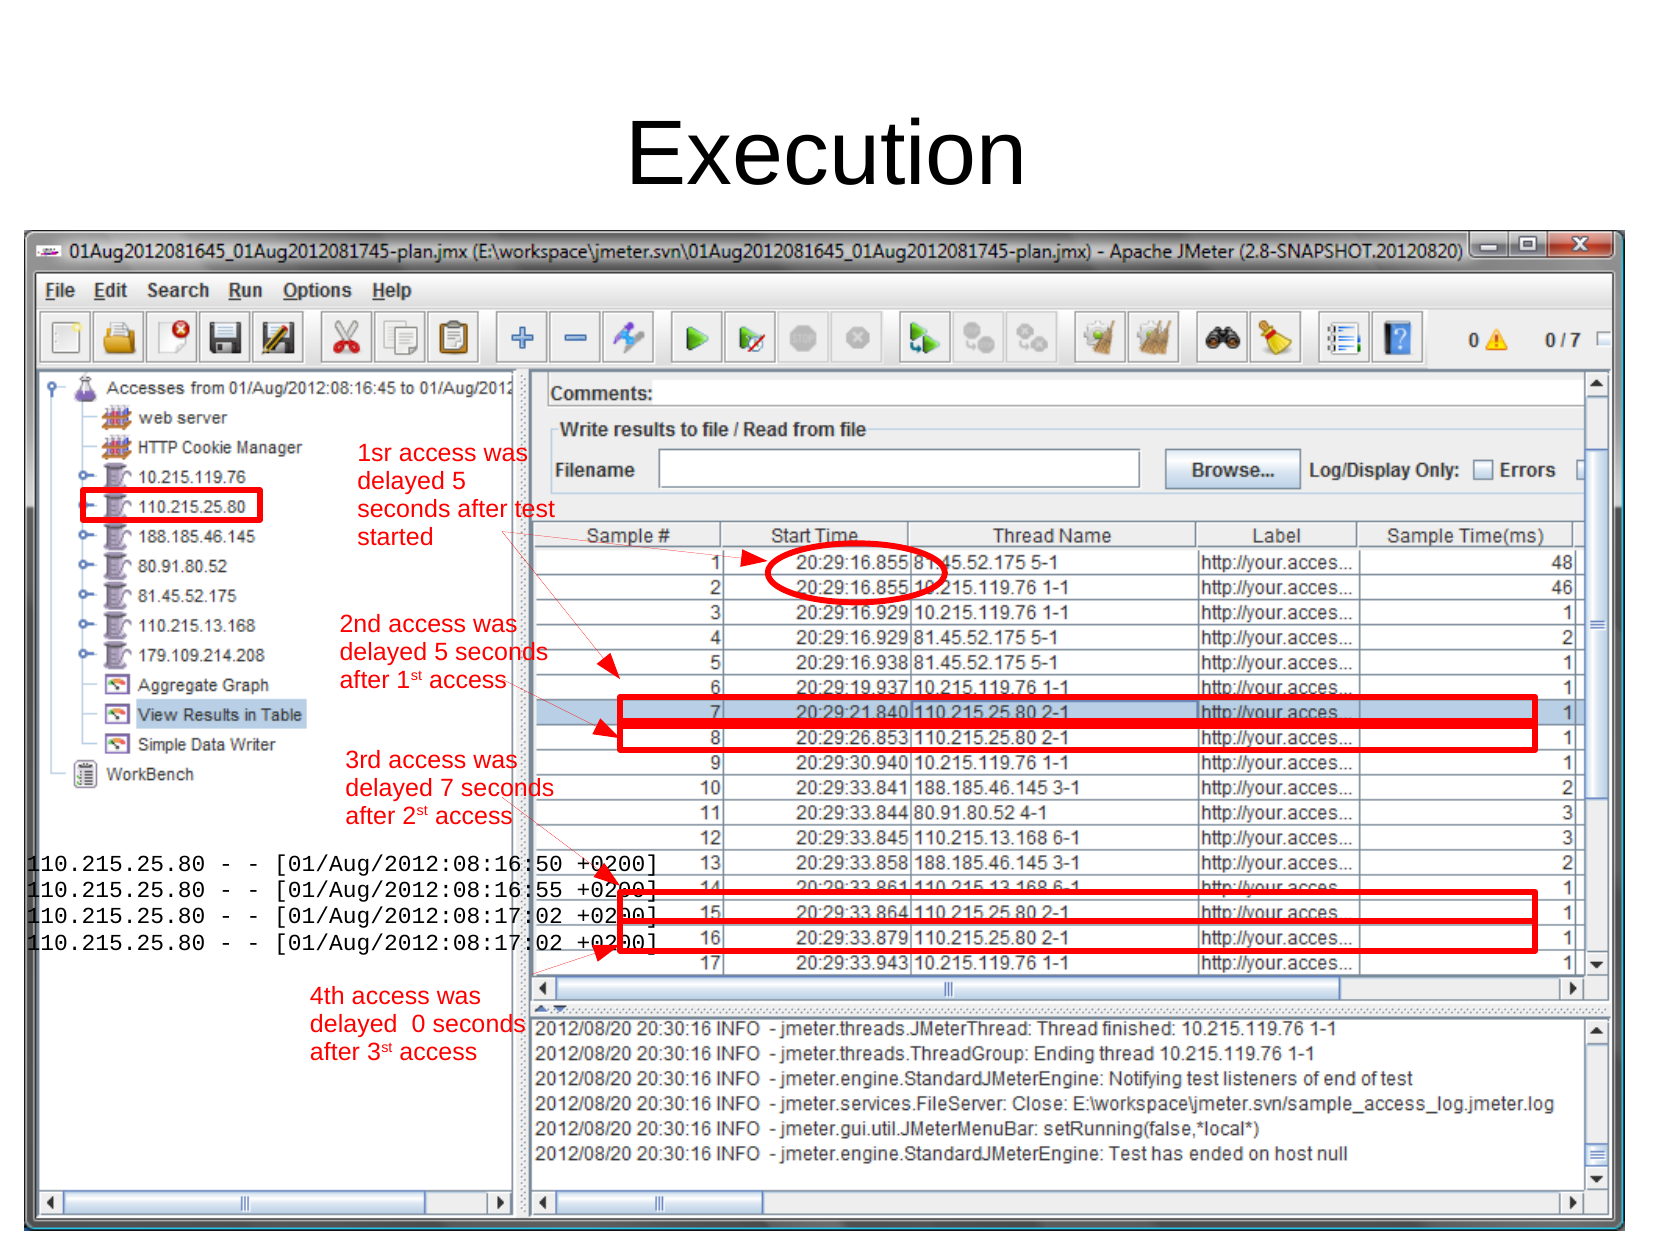

# Execution
1sr access was delayed 5 seconds after test started
2nd access was delayed 5 seconds after 1st access
3rd access was delayed 7 seconds after 2st access
110.215.25.80 - - [01/Aug/2012:08:16:50 +0200]
110.215.25.80 - - [01/Aug/2012:08:16:55 +0200]
110.215.25.80 - - [01/Aug/2012:08:17:02 +0200]
110.215.25.80 - - [01/Aug/2012:08:17:02 +0200]
4th access was delayed 0 seconds after 3st access